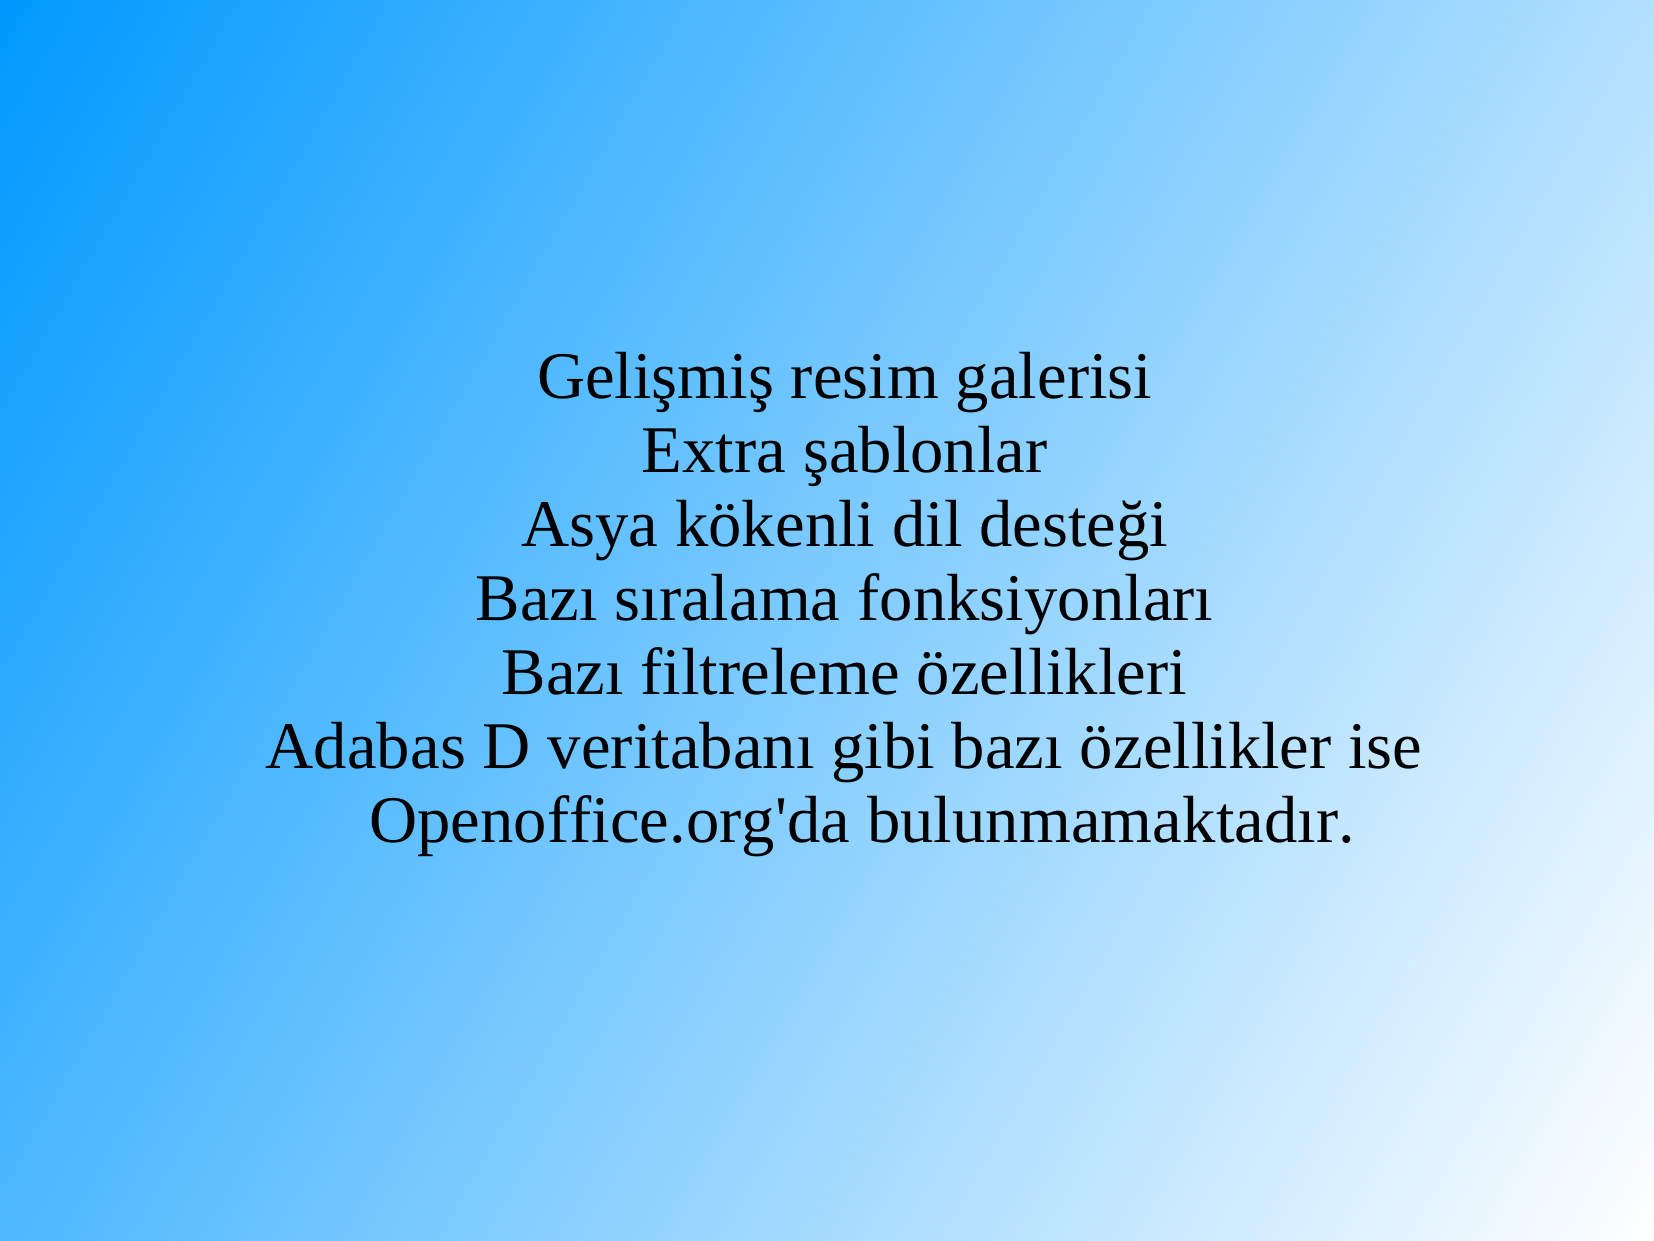

# Gelişmiş resim galerisi
Extra şablonlar
Asya kökenli dil desteği
Bazı sıralama fonksiyonları
Bazı filtreleme özellikleri
Adabas D veritabanı gibi bazı özellikler ise Openoffice.org'da bulunmamaktadır.